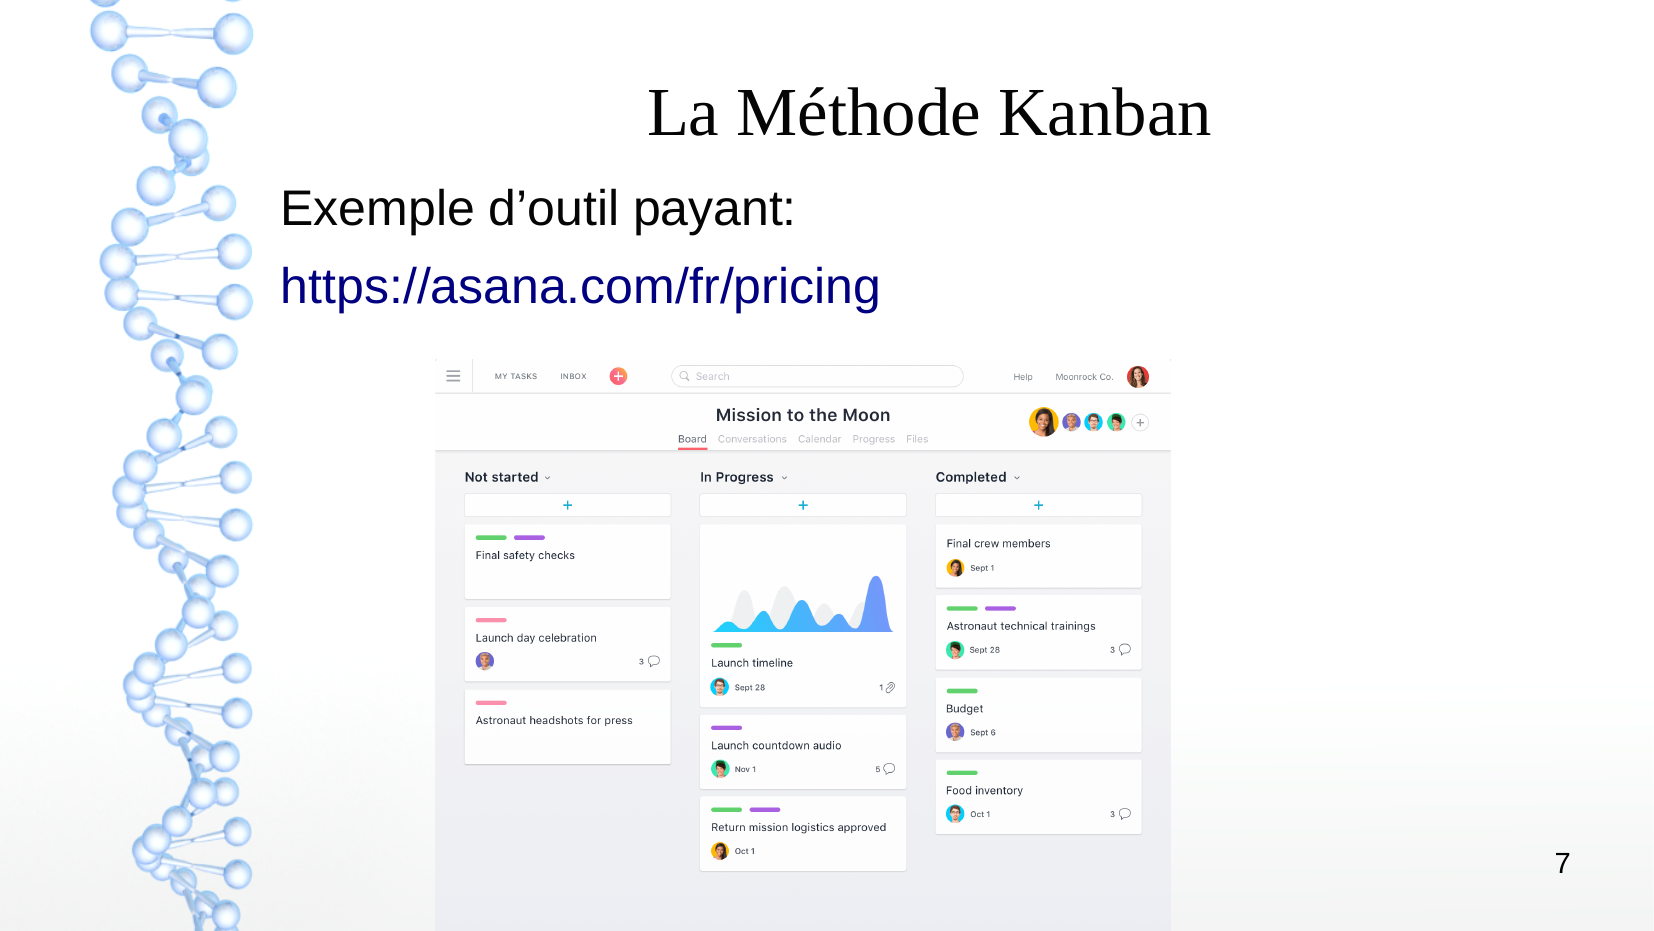

# La Méthode Kanban
Exemple d’outil payant:
https://asana.com/fr/pricing
7